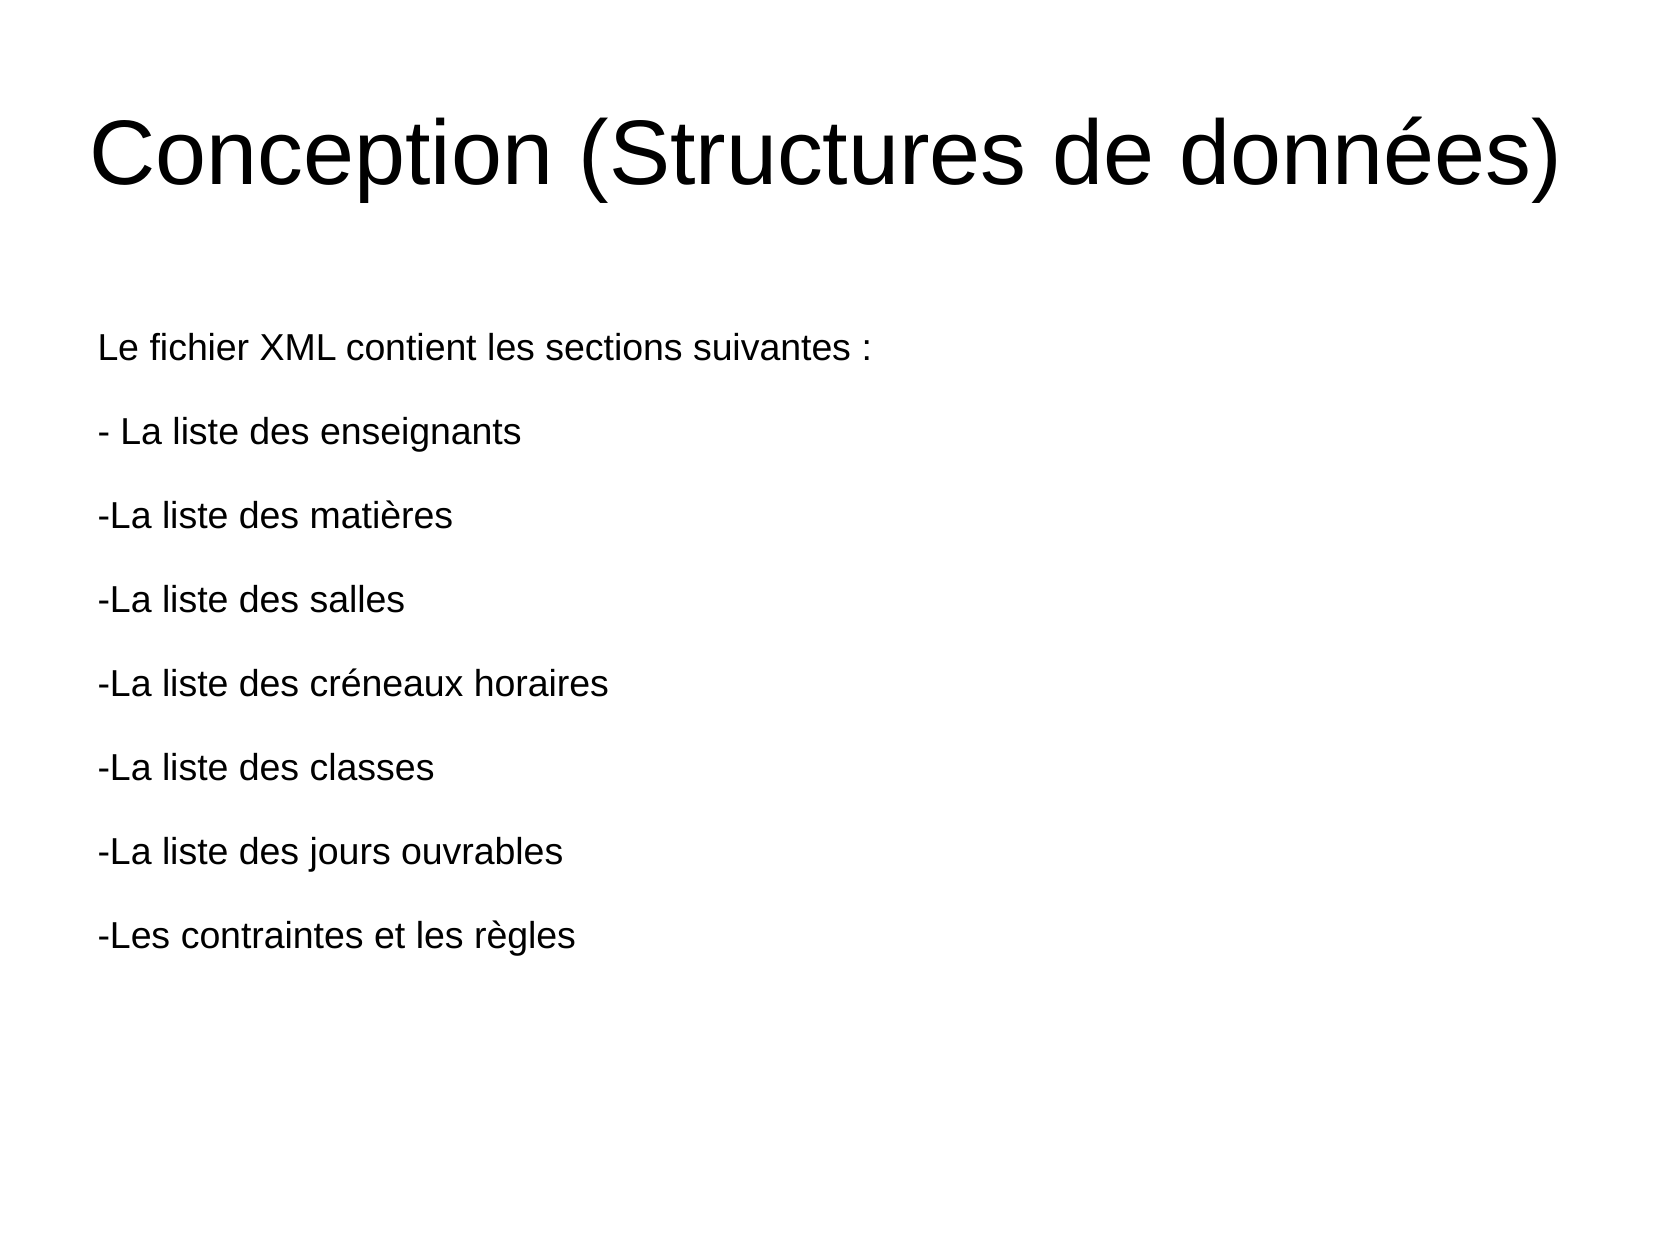

# Conception (Structures de données)
Le fichier XML contient les sections suivantes :
- La liste des enseignants
-La liste des matières
-La liste des salles
-La liste des créneaux horaires
-La liste des classes
-La liste des jours ouvrables
-Les contraintes et les règles